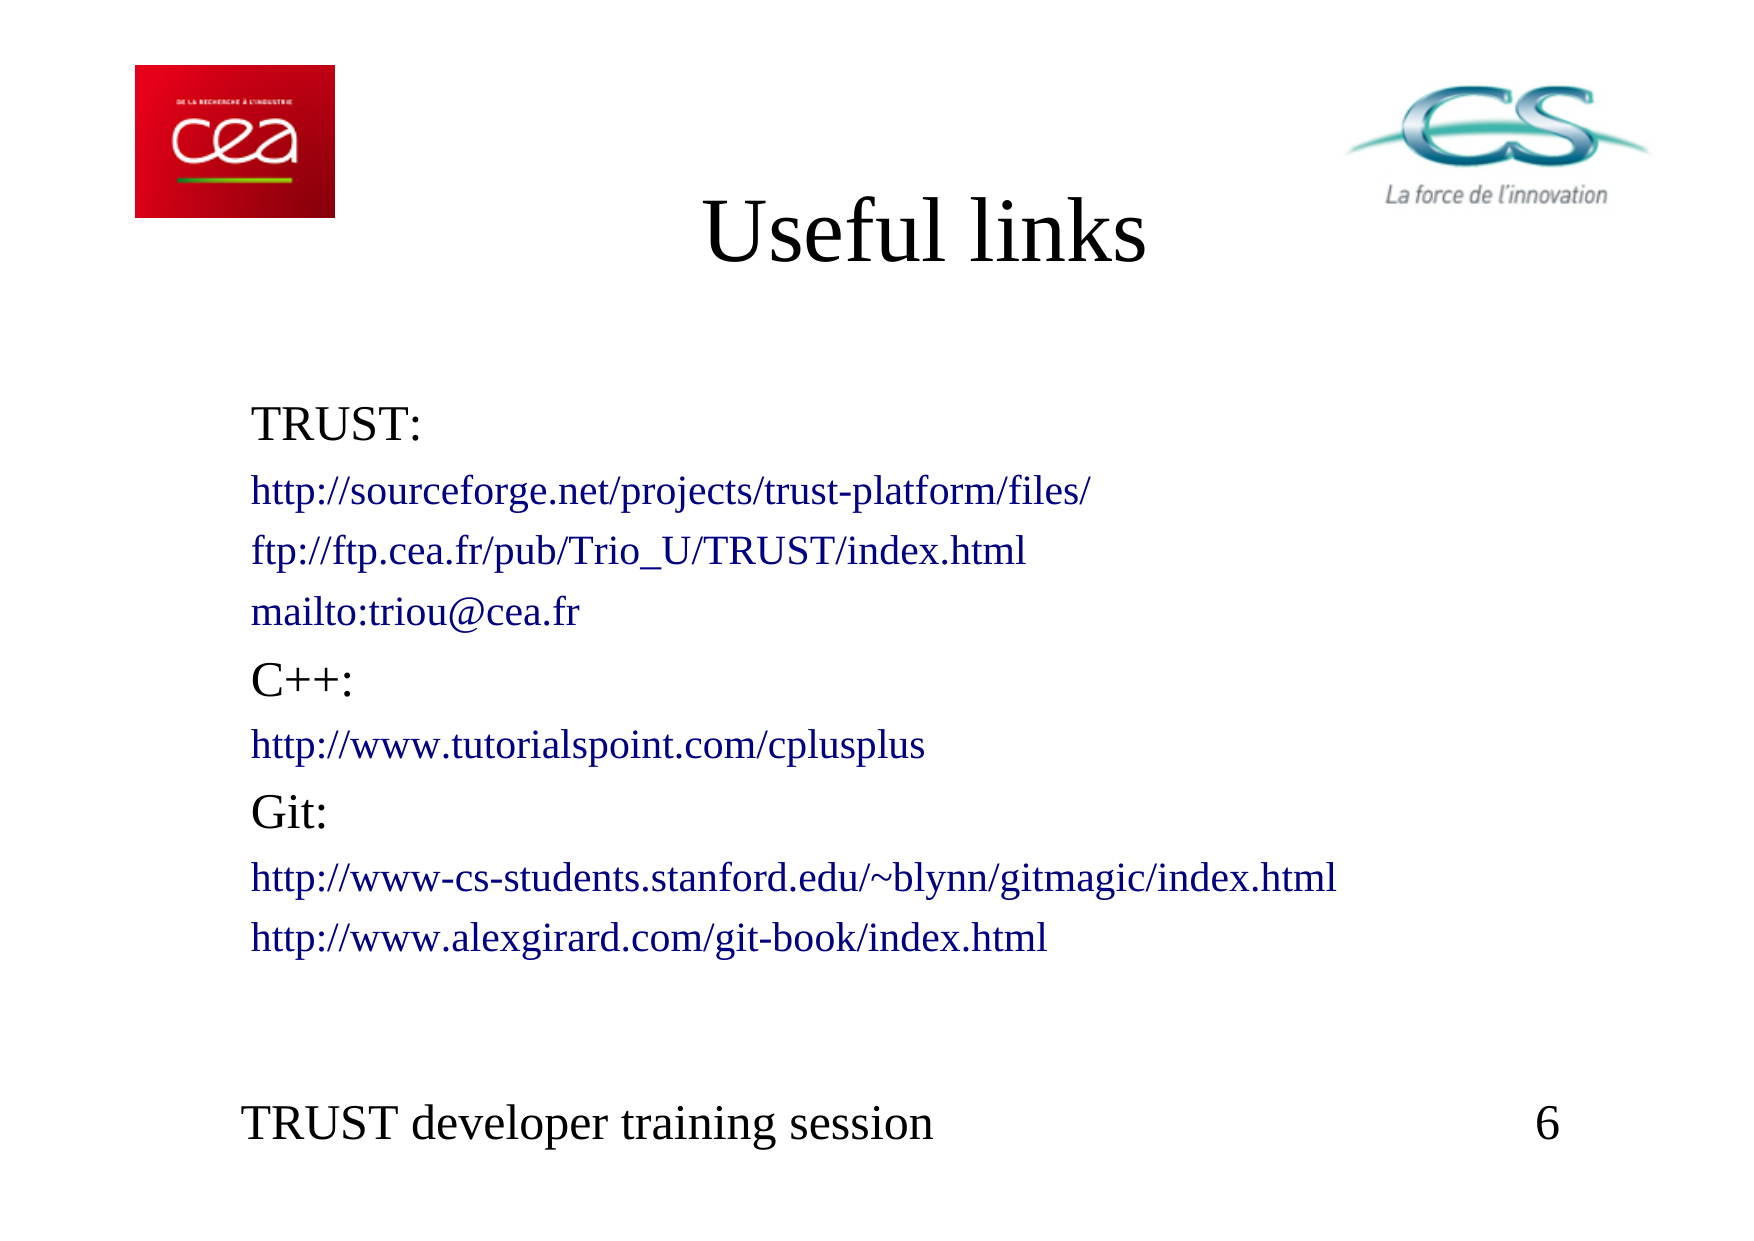

# Useful links
TRUST:
http://sourceforge.net/projects/trust-platform/files/
ftp://ftp.cea.fr/pub/Trio_U/TRUST/index.html
mailto:triou@cea.fr
C++:
http://www.tutorialspoint.com/cplusplus
Git:
http://www-cs-students.stanford.edu/~blynn/gitmagic/index.html
http://www.alexgirard.com/git-book/index.html
TRUST developer training session
6